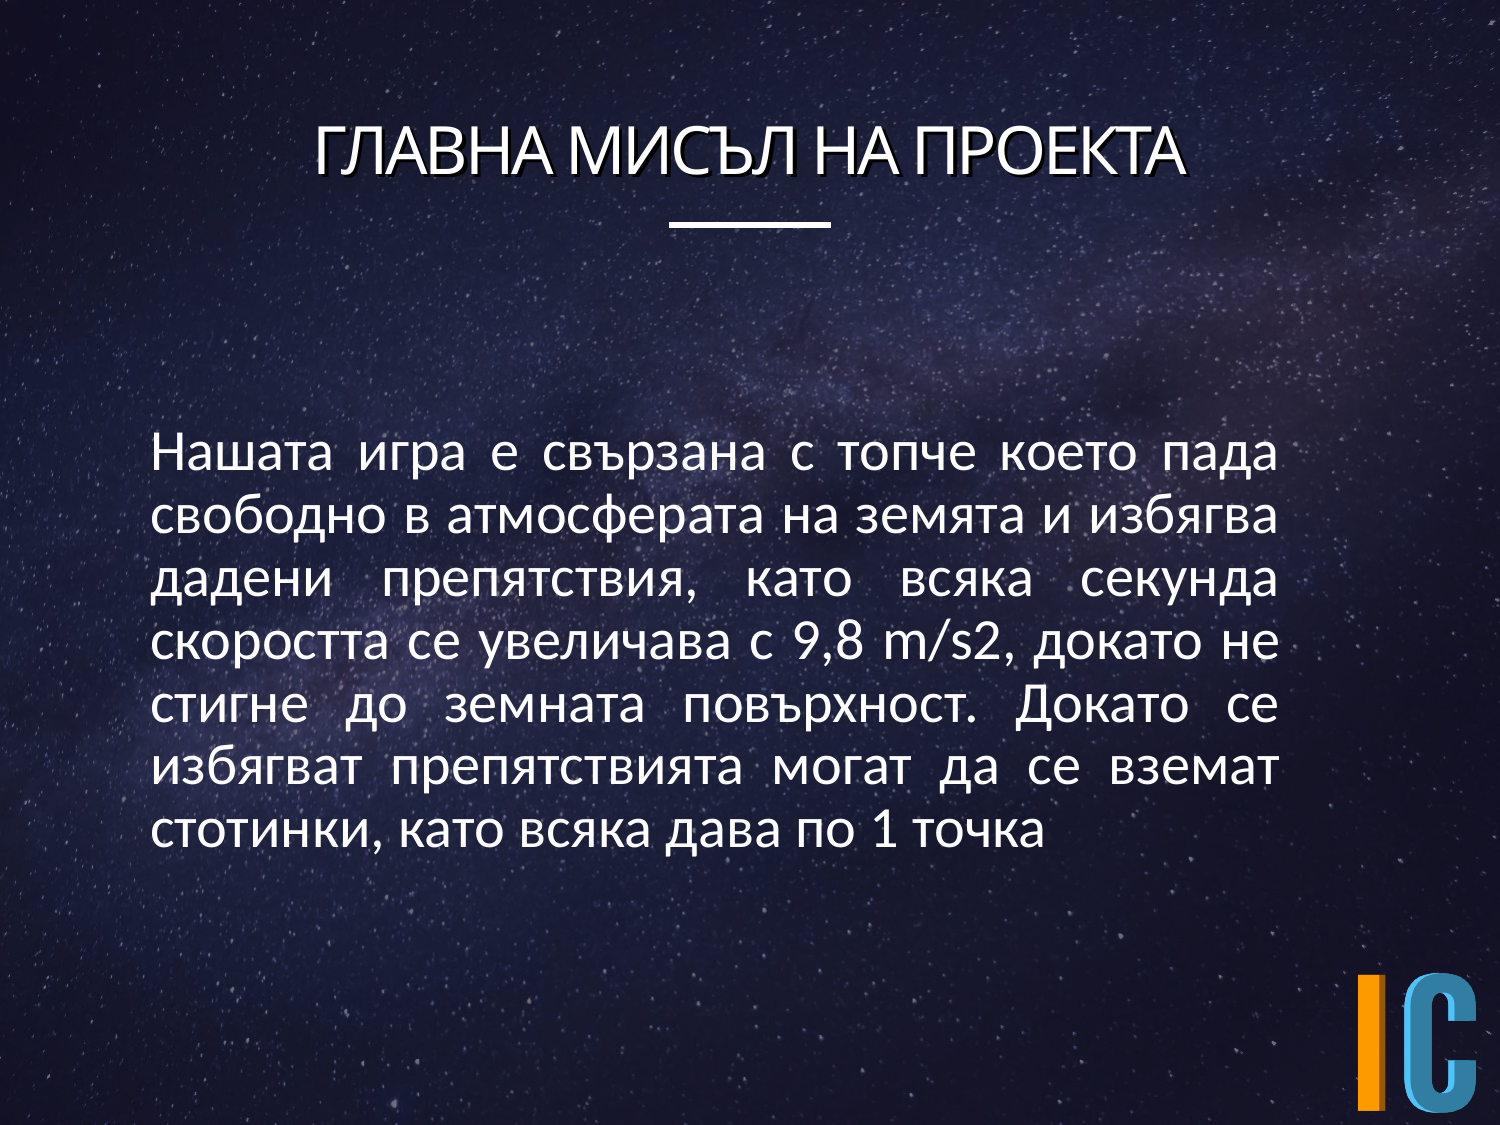

# Главна мисъл на проекта
Нашата игра е свързана с топче което пада свободно в атмосферата на земята и избягва дадени препятствия, като всяка секунда скоростта се увеличава с 9,8 m/s2, докато не стигне до земната повърхност. Докато се избягват препятствията могат да се вземат стотинки, като всяка дава по 1 точка